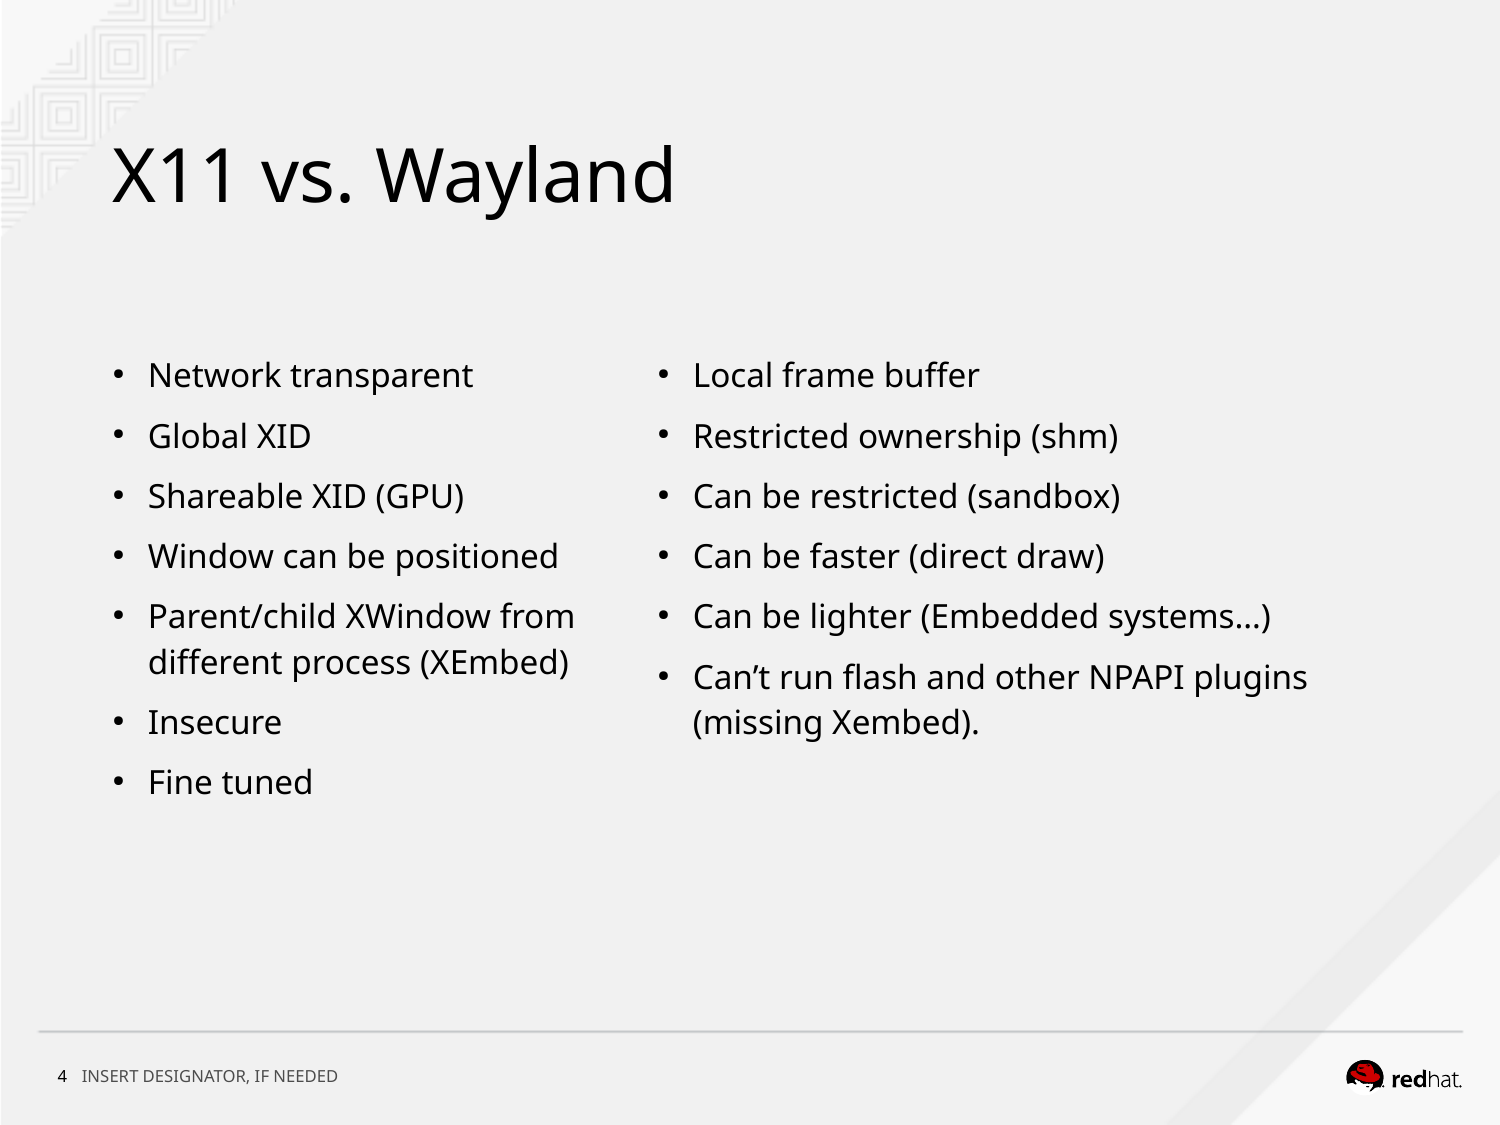

# X11 vs. Wayland
Network transparent
Global XID
Shareable XID (GPU)
Window can be positioned
Parent/child XWindow from different process (XEmbed)
Insecure
Fine tuned
Local frame buffer
Restricted ownership (shm)
Can be restricted (sandbox)
Can be faster (direct draw)
Can be lighter (Embedded systems…)
Can’t run flash and other NPAPI plugins (missing Xembed).
4
INSERT DESIGNATOR, IF NEEDED